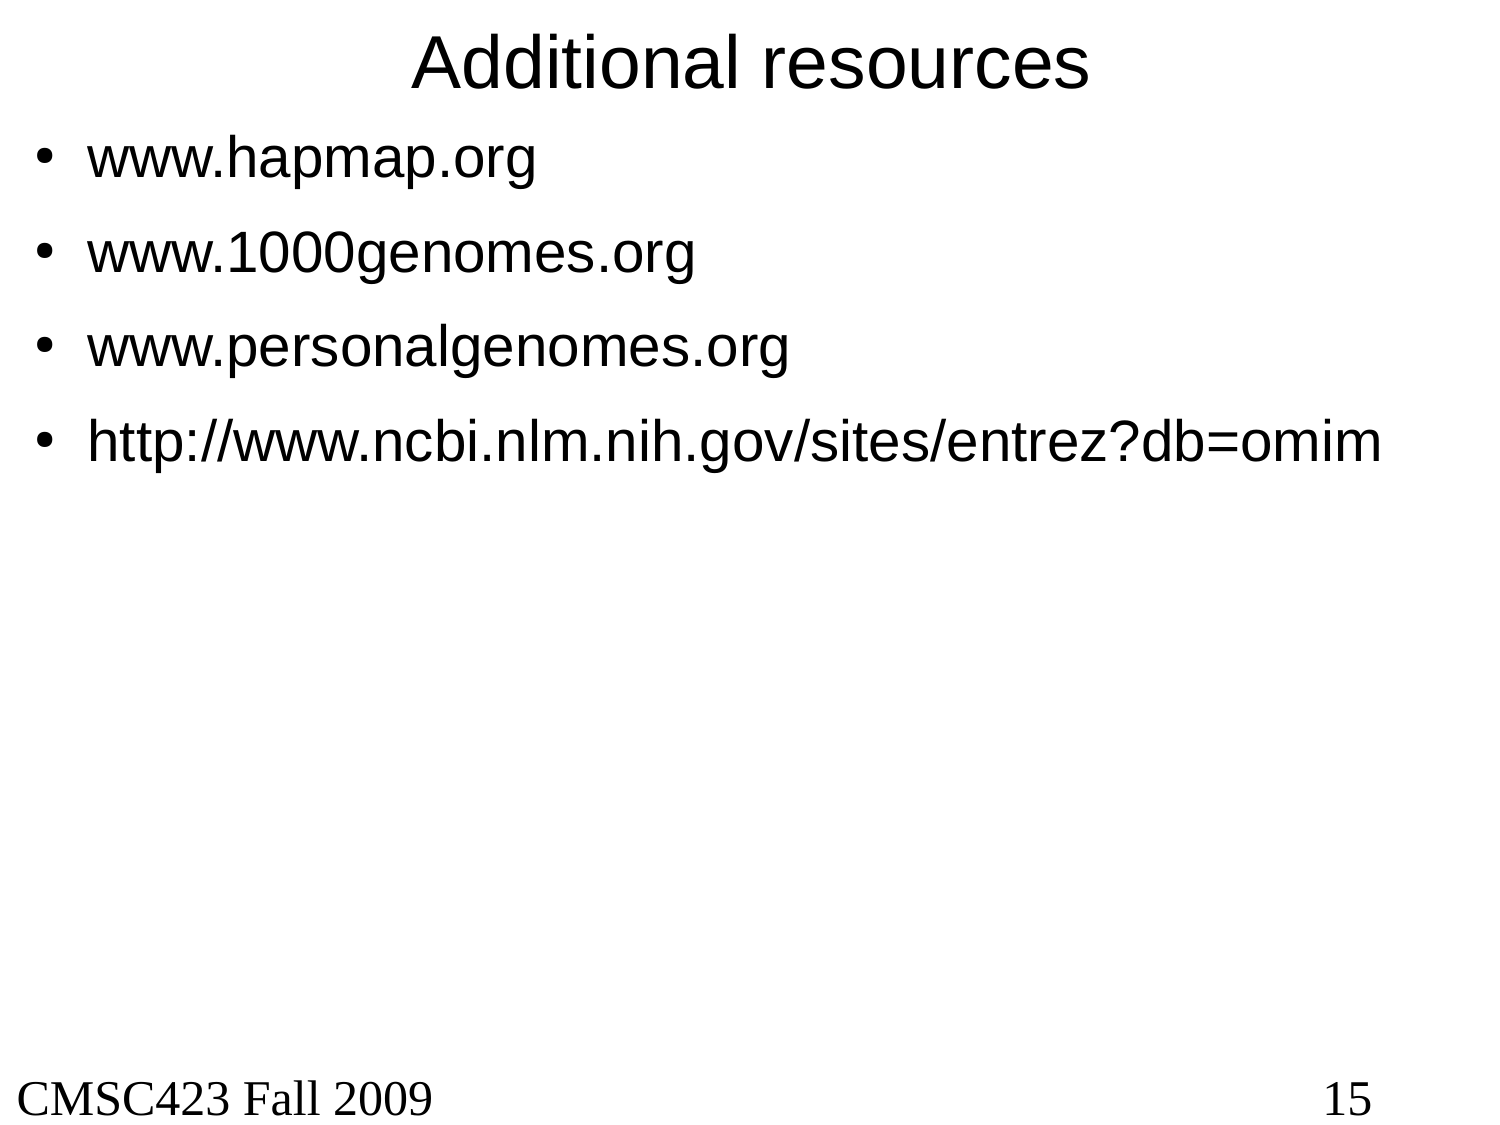

# Additional resources
www.hapmap.org
www.1000genomes.org
www.personalgenomes.org
http://www.ncbi.nlm.nih.gov/sites/entrez?db=omim
CMSC423 Fall 2009
15